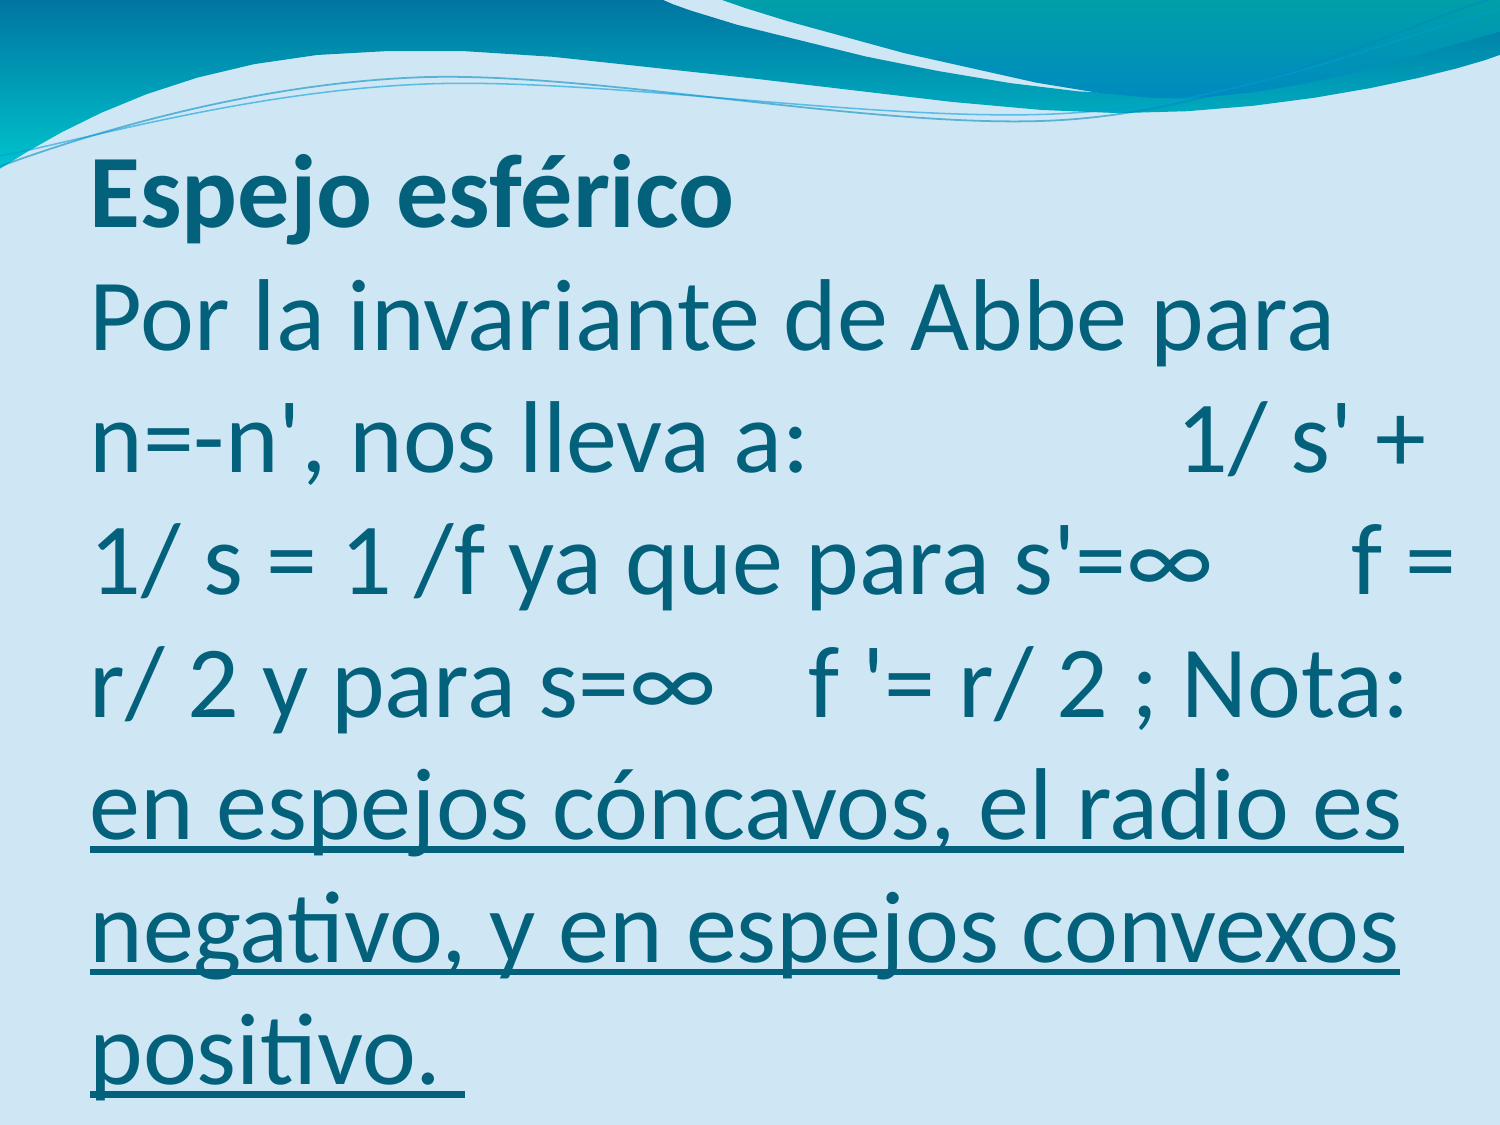

# Espejo esférico Por la invariante de Abbe para n=-n', nos lleva a: 1/ s' + 1/ s = 1 /f ya que para s'=∞ f = r/ 2 y para s=∞ f '= r/ 2 ; Nota: en espejos cóncavos, el radio es negativo, y en espejos convexos positivo.